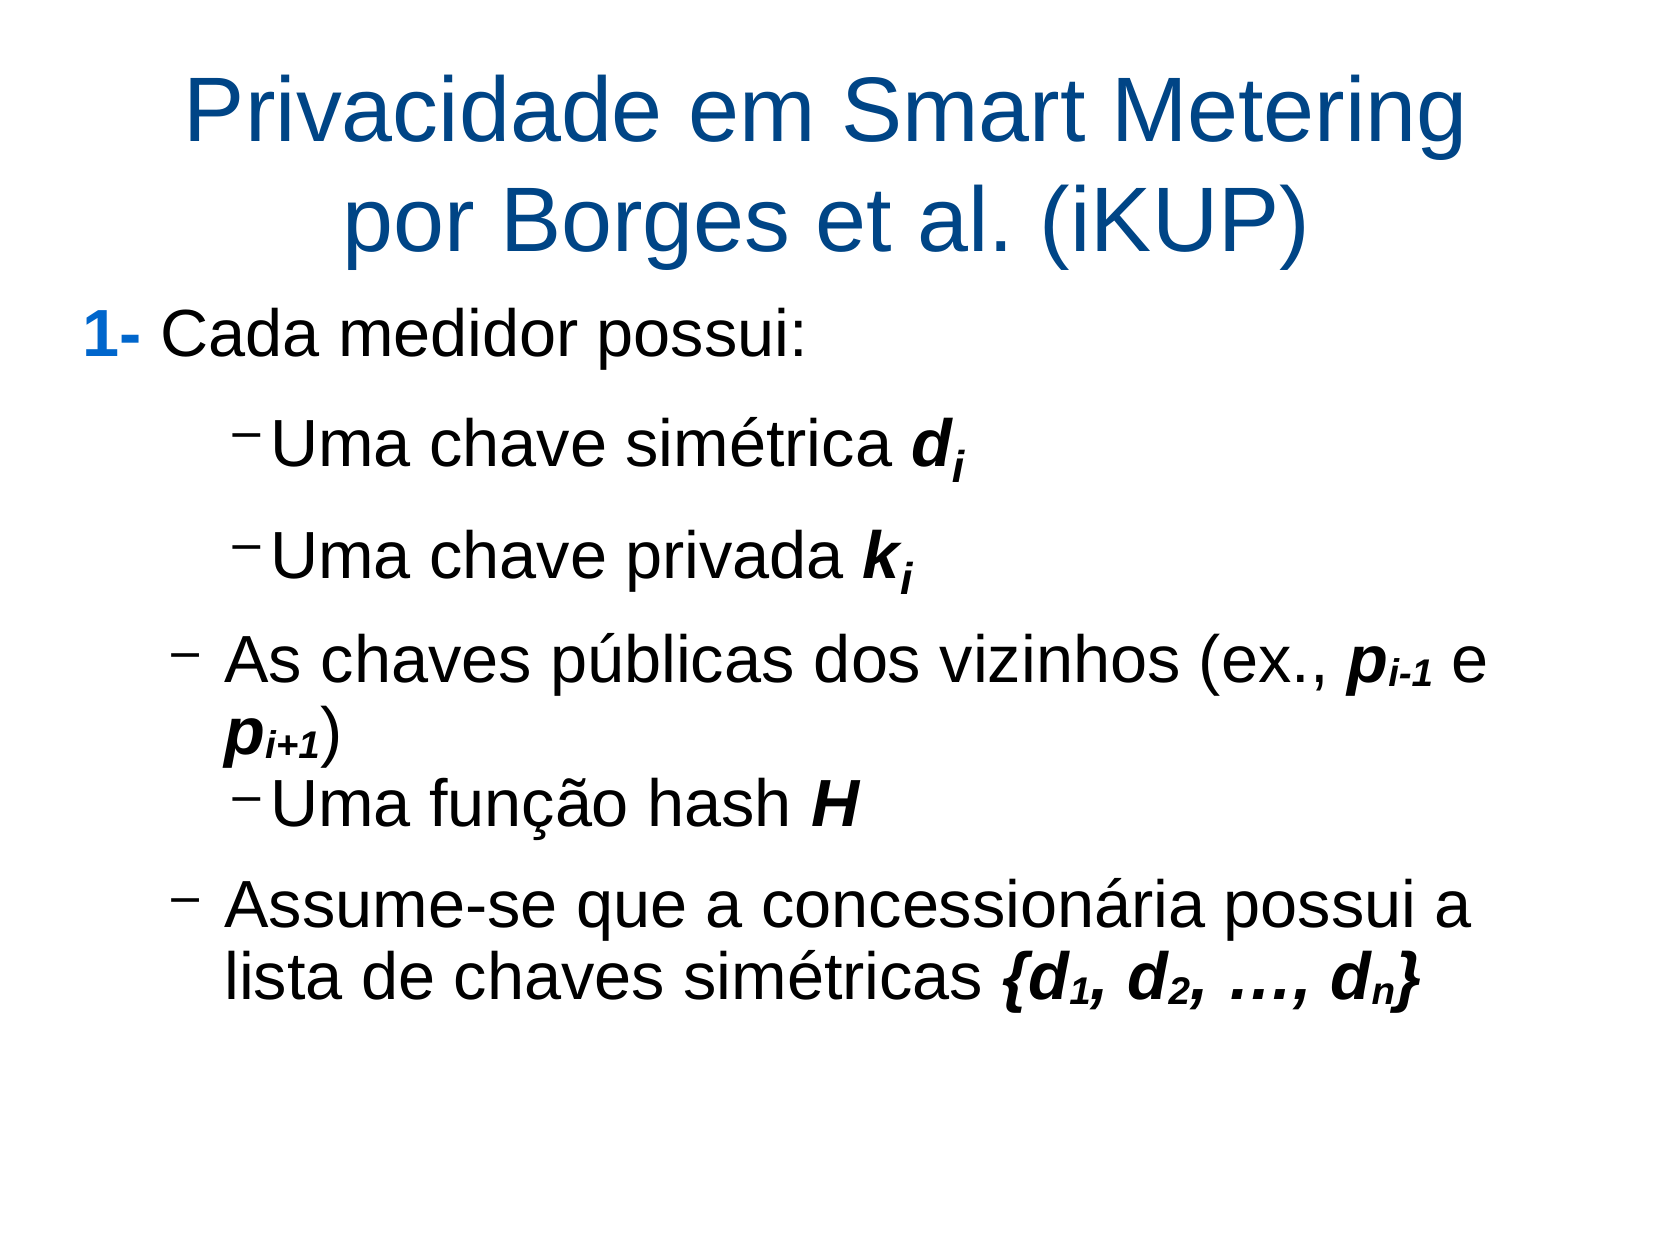

# Privacidade em Smart Metering por Borges et al. (iKUP)
1- Cada medidor possui:
Uma chave simétrica di
Uma chave privada ki
As chaves públicas dos vizinhos (ex., pi-1 e pi+1)
Uma função hash H
Assume-se que a concessionária possui a lista de chaves simétricas {d1, d2, …, dn}